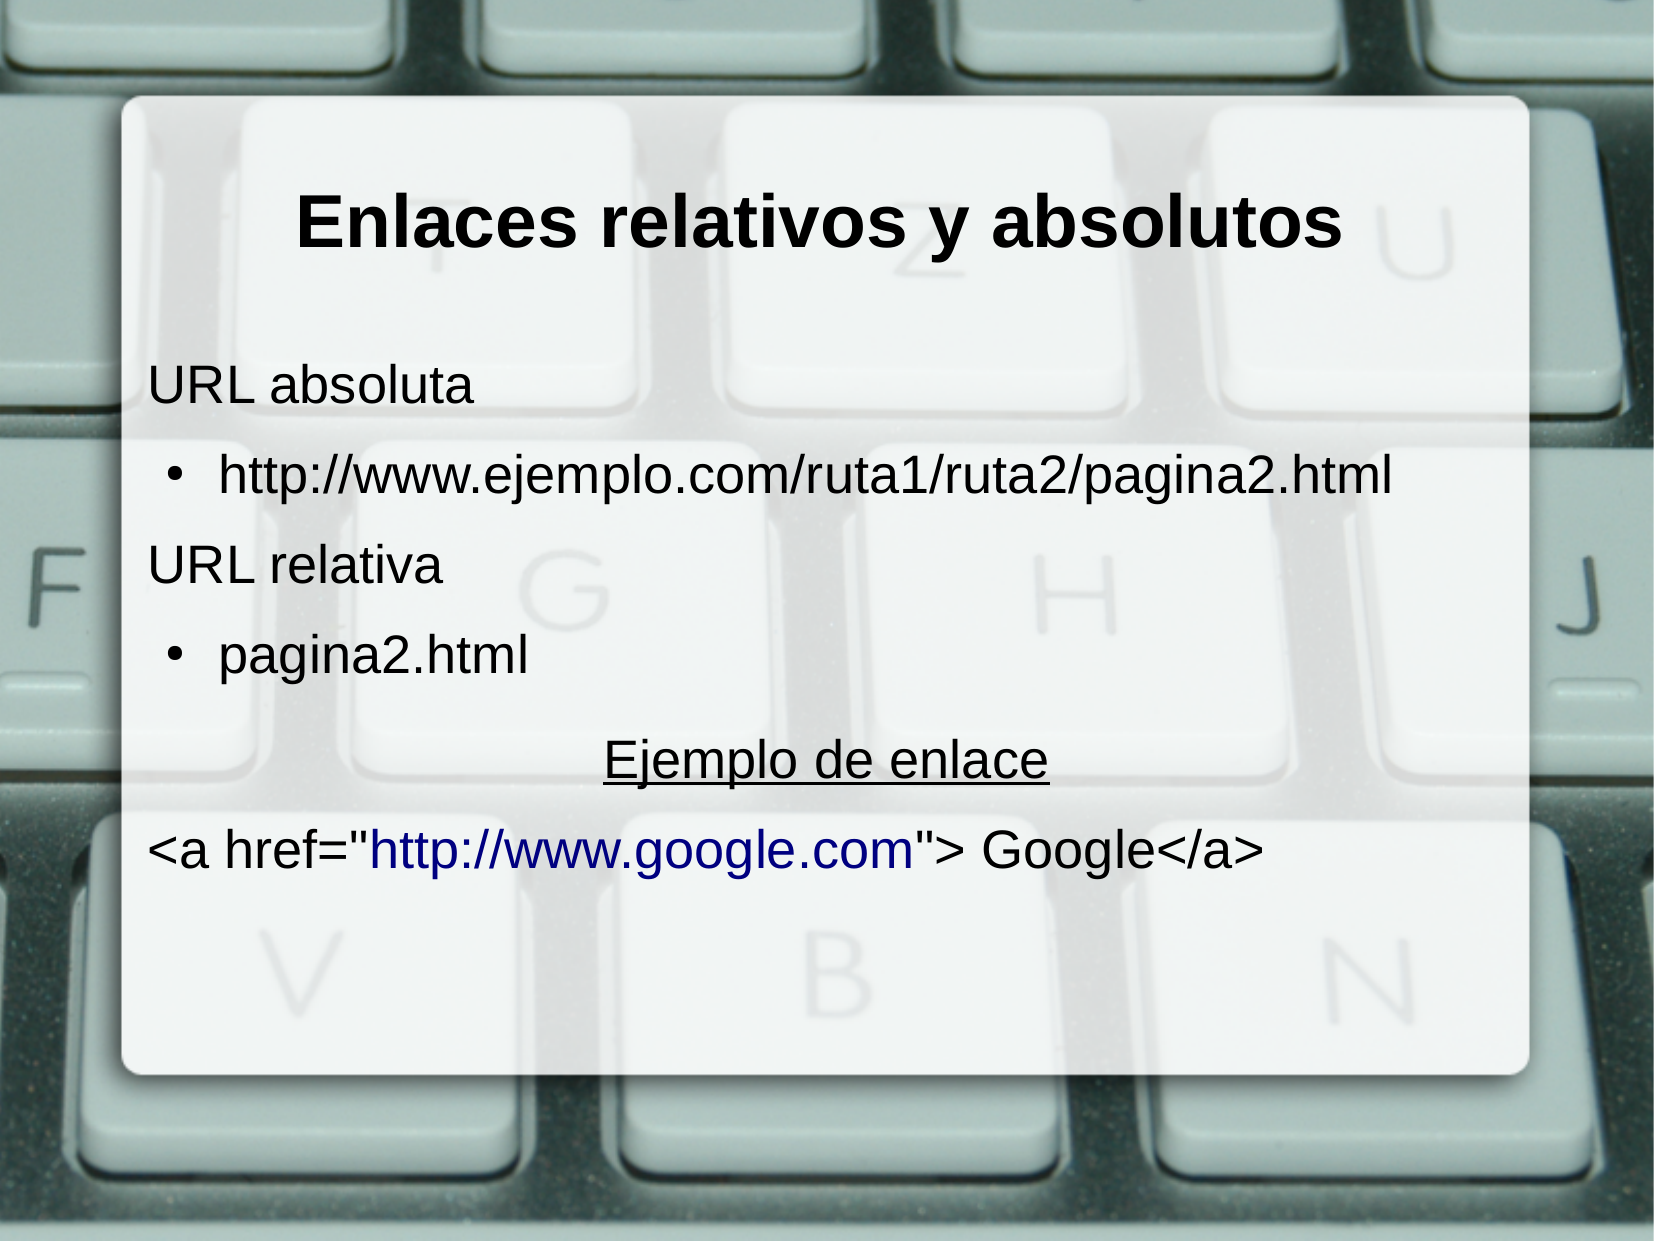

# Enlaces relativos y absolutos
URL absoluta
http://www.ejemplo.com/ruta1/ruta2/pagina2.html
URL relativa
pagina2.html
Ejemplo de enlace
<a href="http://www.google.com"> Google</a>